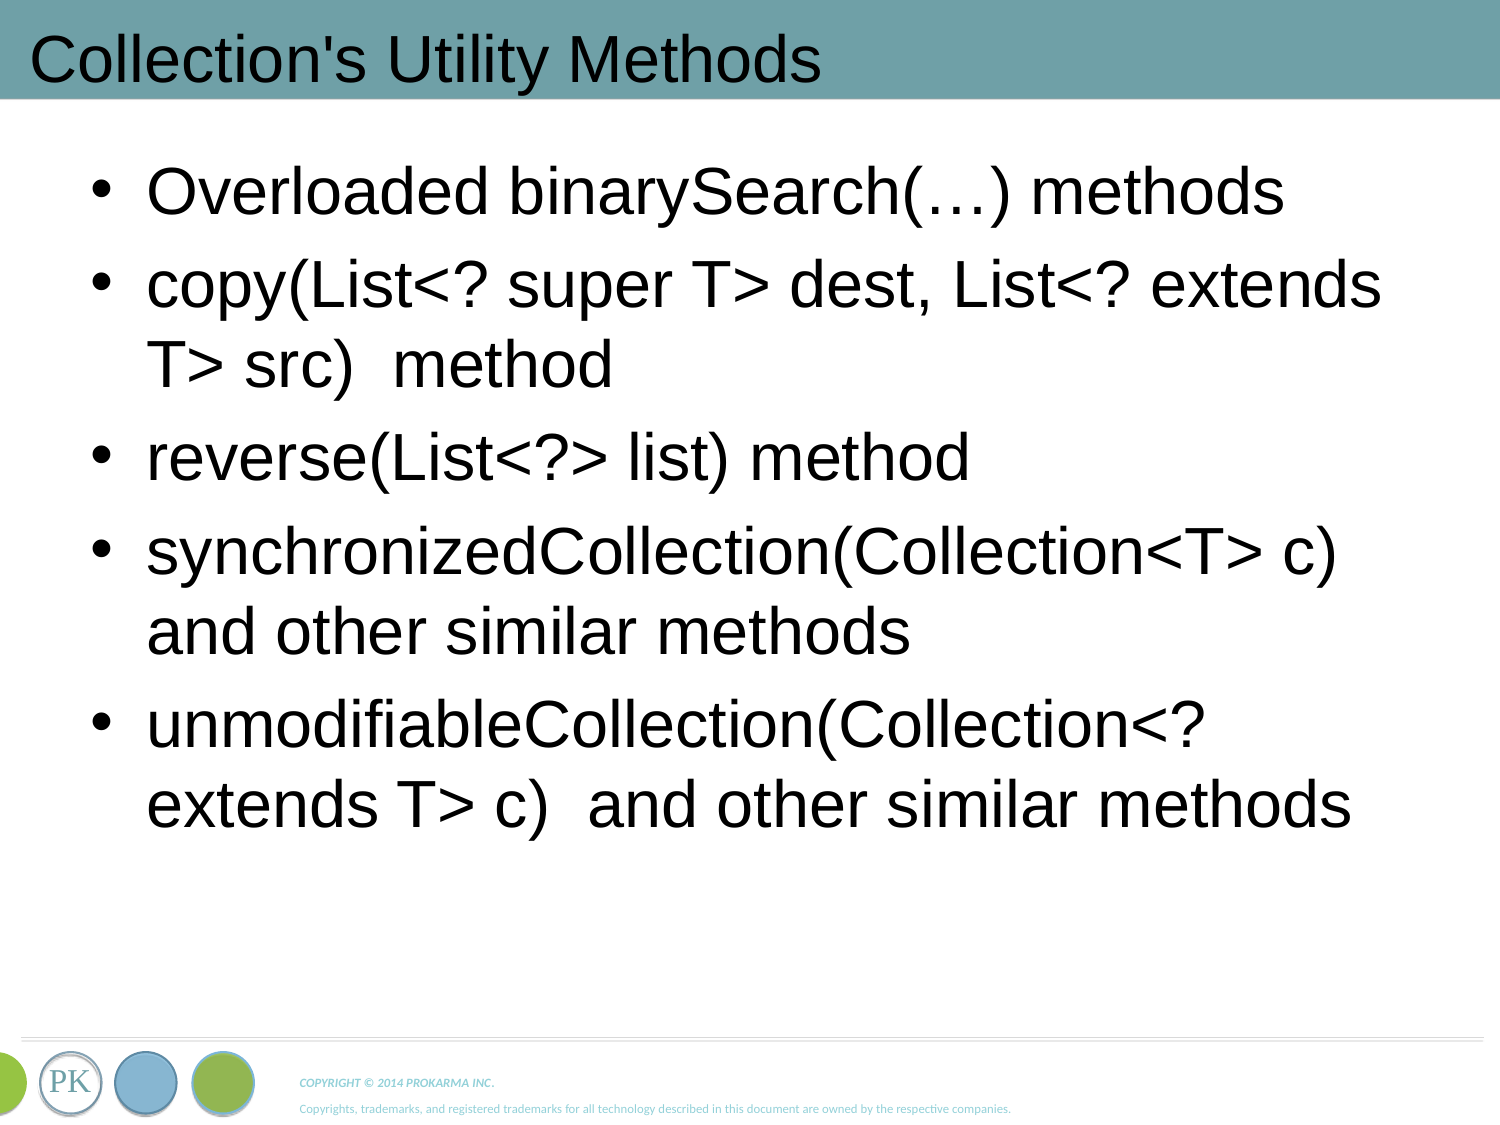

Collection's Utility Methods
Overloaded binarySearch(…) methods
copy(List<? super T> dest, List<? extends T> src) method
reverse(List<?> list) method
synchronizedCollection(Collection<T> c) and other similar methods
unmodifiableCollection(Collection<? extends T> c) and other similar methods